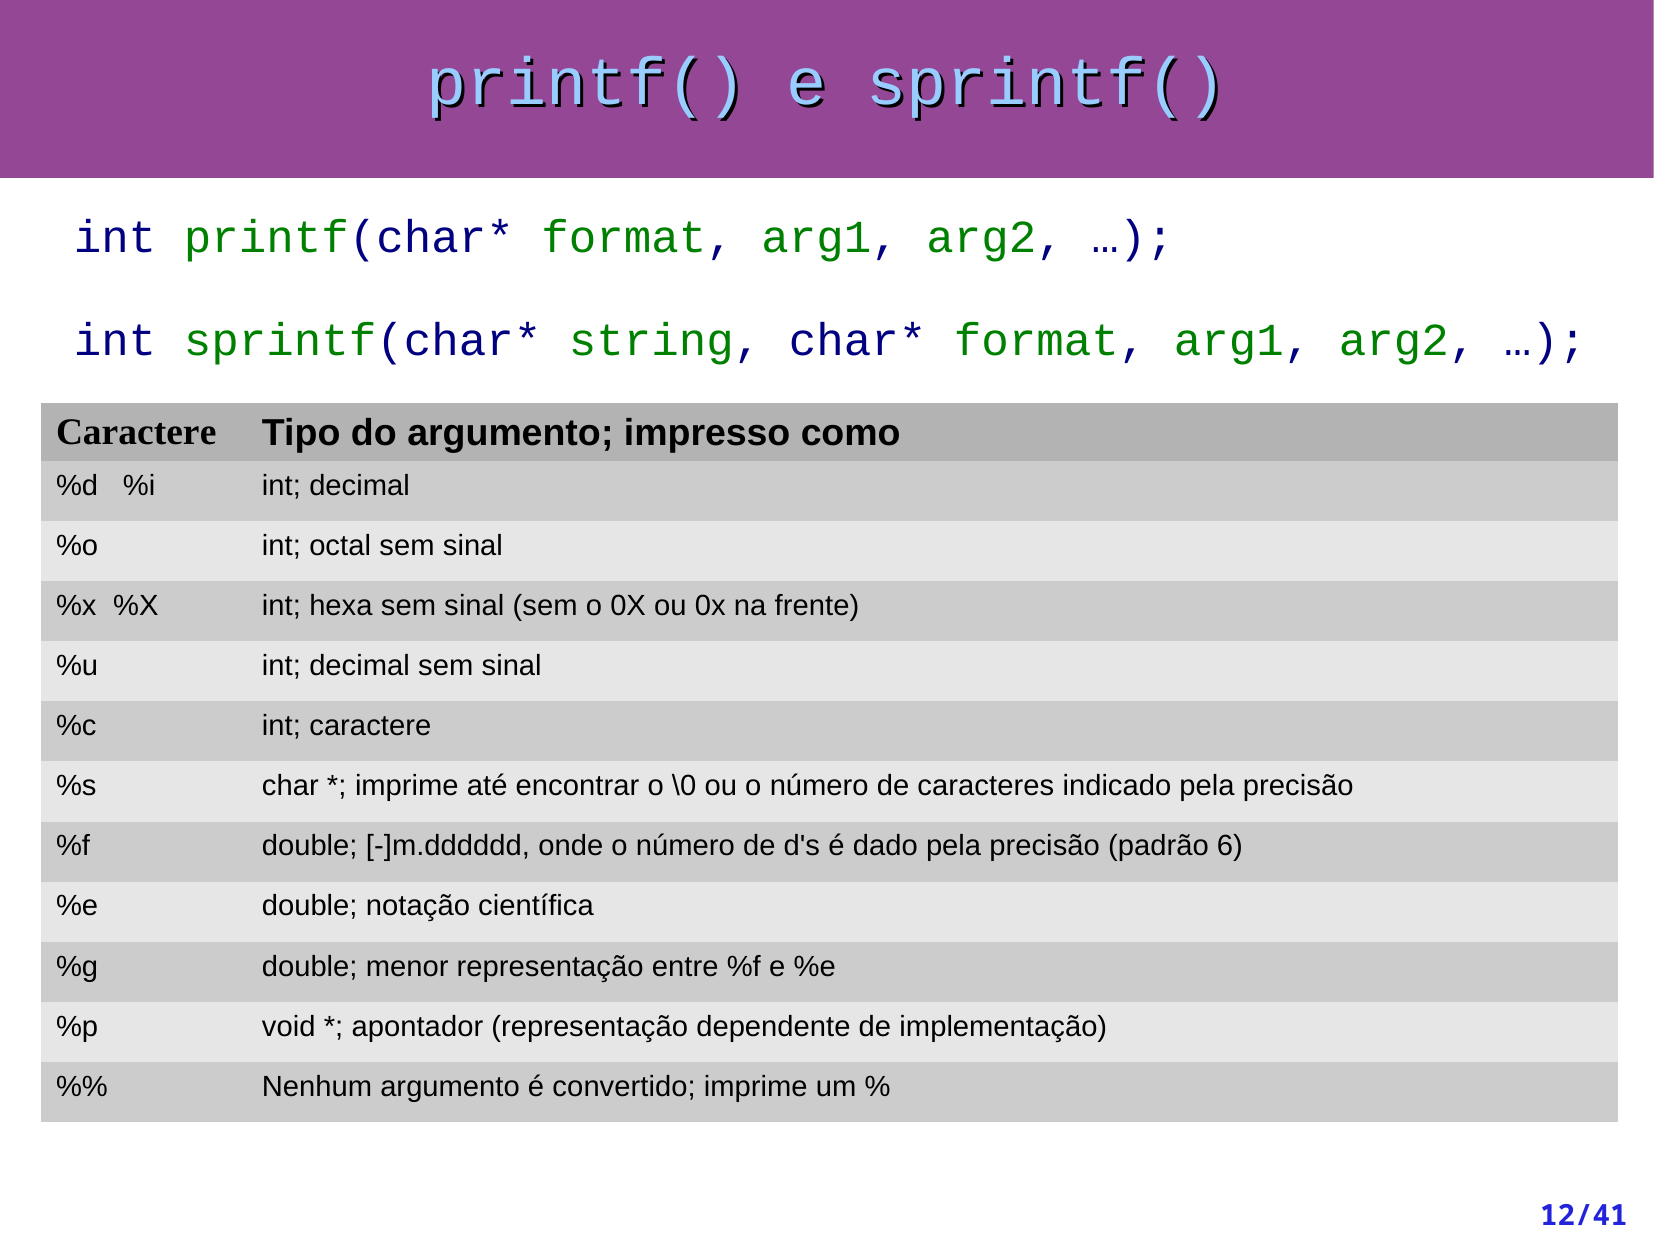

# printf() e sprintf()
int printf(char* format, arg1, arg2, …);
int sprintf(char* string, char* format, arg1, arg2, …);
| Caractere | Tipo do argumento; impresso como |
| --- | --- |
| %d %i | int; decimal |
| %o | int; octal sem sinal |
| %x %X | int; hexa sem sinal (sem o 0X ou 0x na frente) |
| %u | int; decimal sem sinal |
| %c | int; caractere |
| %s | char \*; imprime até encontrar o \0 ou o número de caracteres indicado pela precisão |
| %f | double; [-]m.dddddd, onde o número de d's é dado pela precisão (padrão 6) |
| %e | double; notação científica |
| %g | double; menor representação entre %f e %e |
| %p | void \*; apontador (representação dependente de implementação) |
| %% | Nenhum argumento é convertido; imprime um % |
12